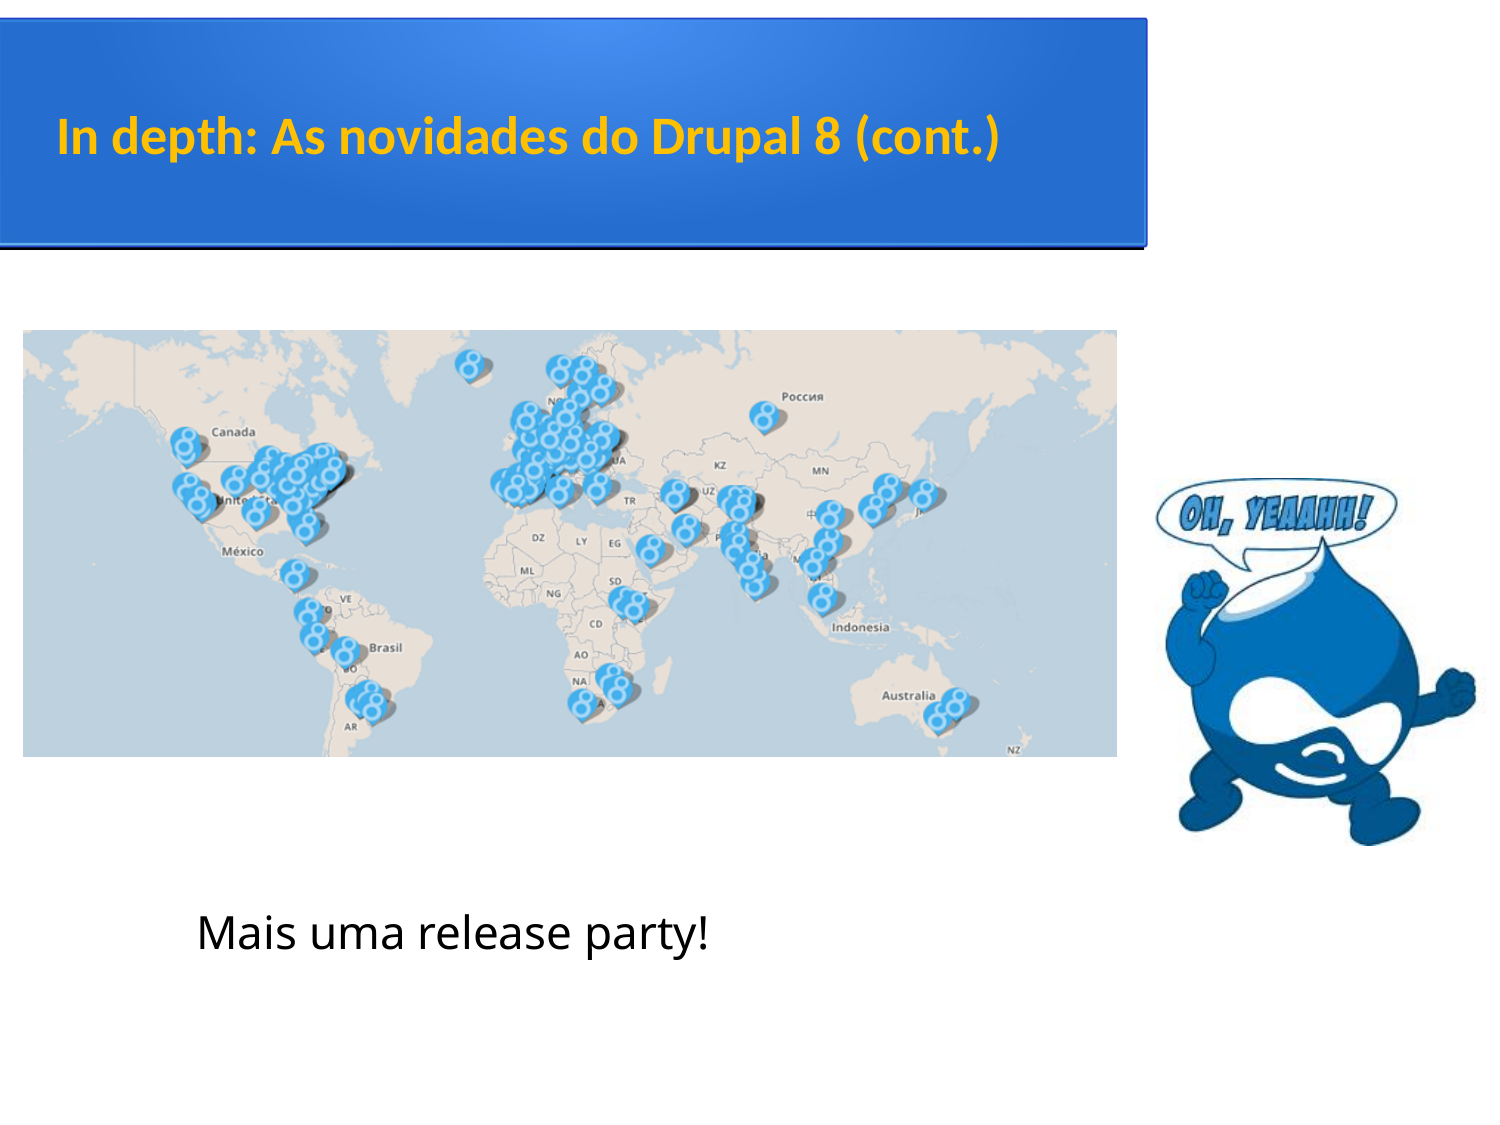

# In depth: As novidades do Drupal 8 (cont.)
Mais uma release party!